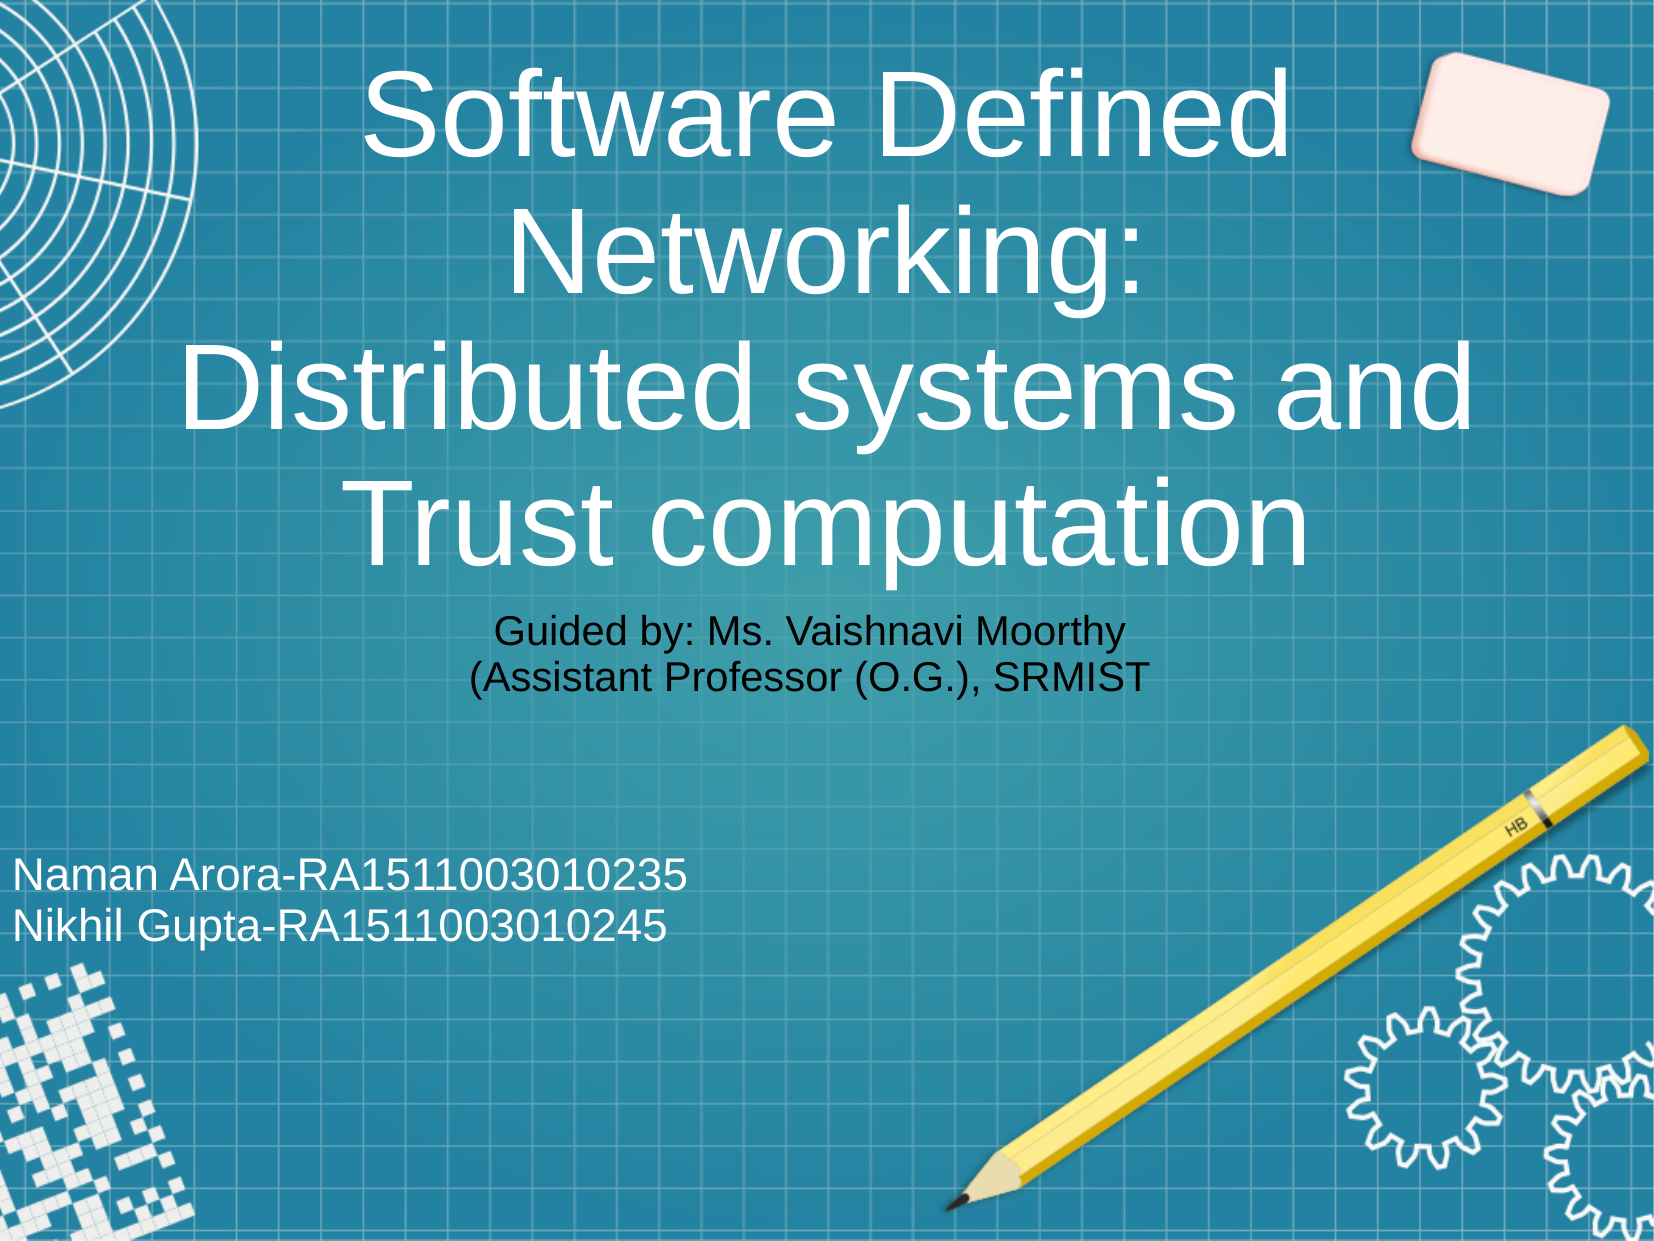

# Software Defined Networking: Distributed systems and Trust computation
Guided by: Ms. Vaishnavi Moorthy
(Assistant Professor (O.G.), SRMIST
Naman Arora-RA1511003010235
Nikhil Gupta-RA1511003010245